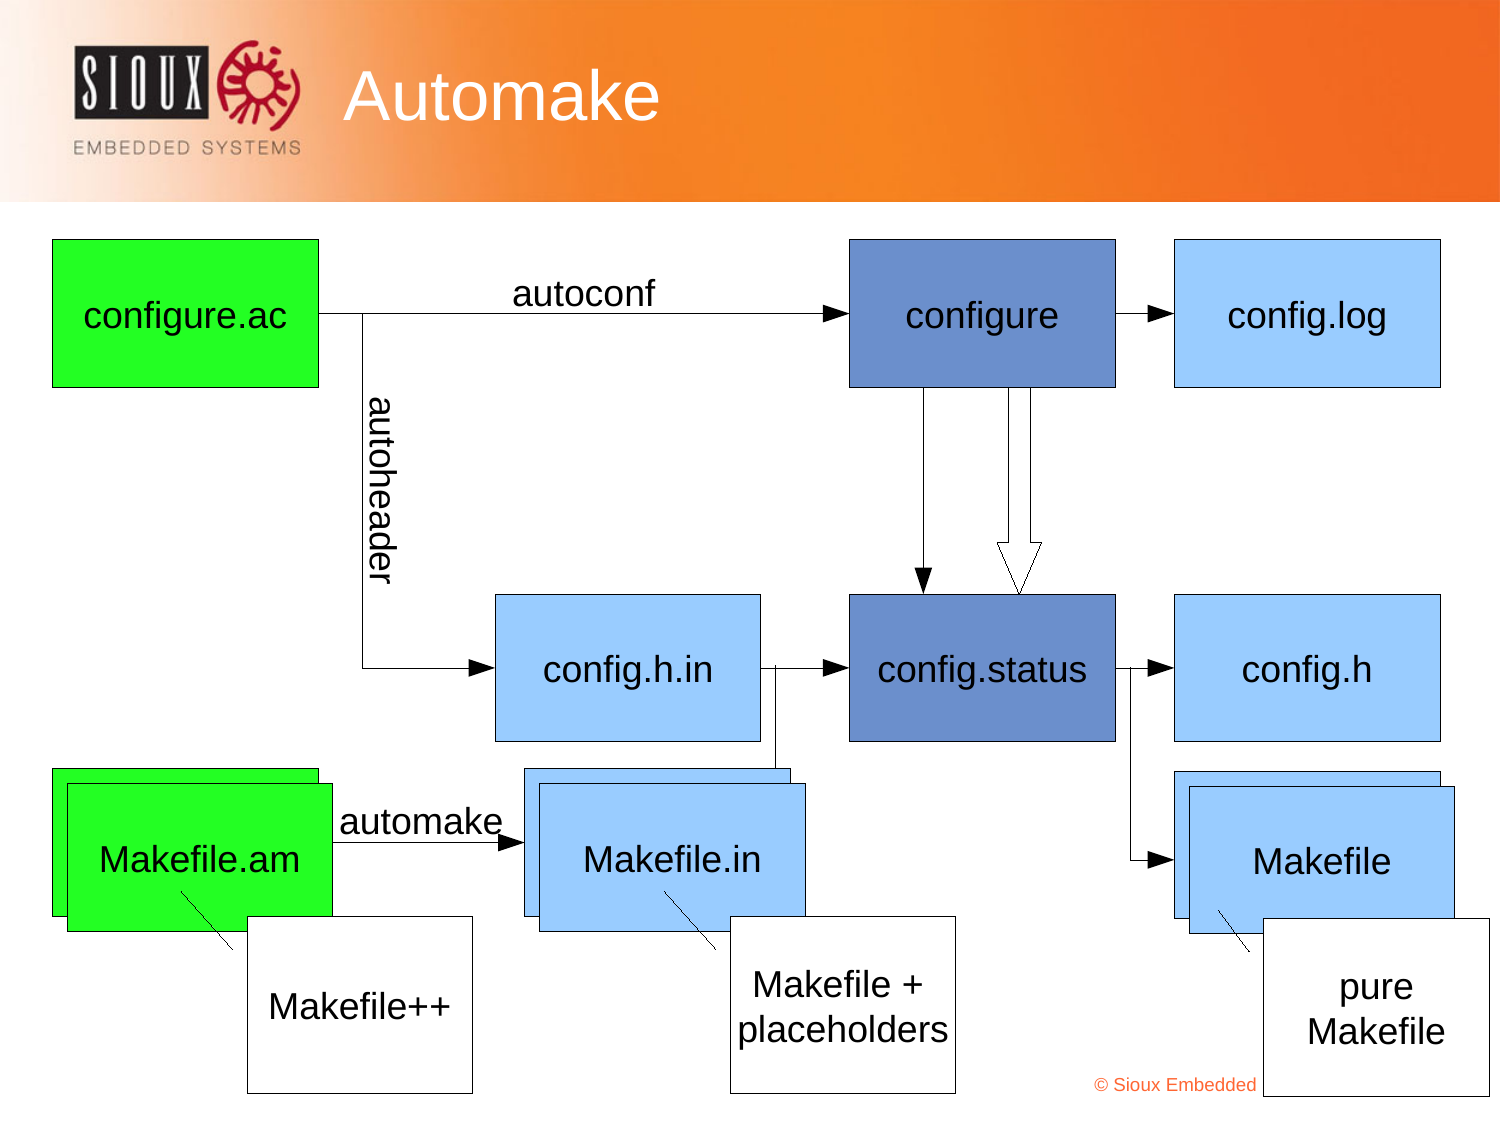

# Automake
configure.ac
configure
config.log
autoconf
autoheader
config.h.in
config.status
config.h
Makefile.am
Makefile.in
Makefile
automake
Makefile++
Makefile +
placeholders
pure
Makefile
22
© Sioux Embedded Systems 2010